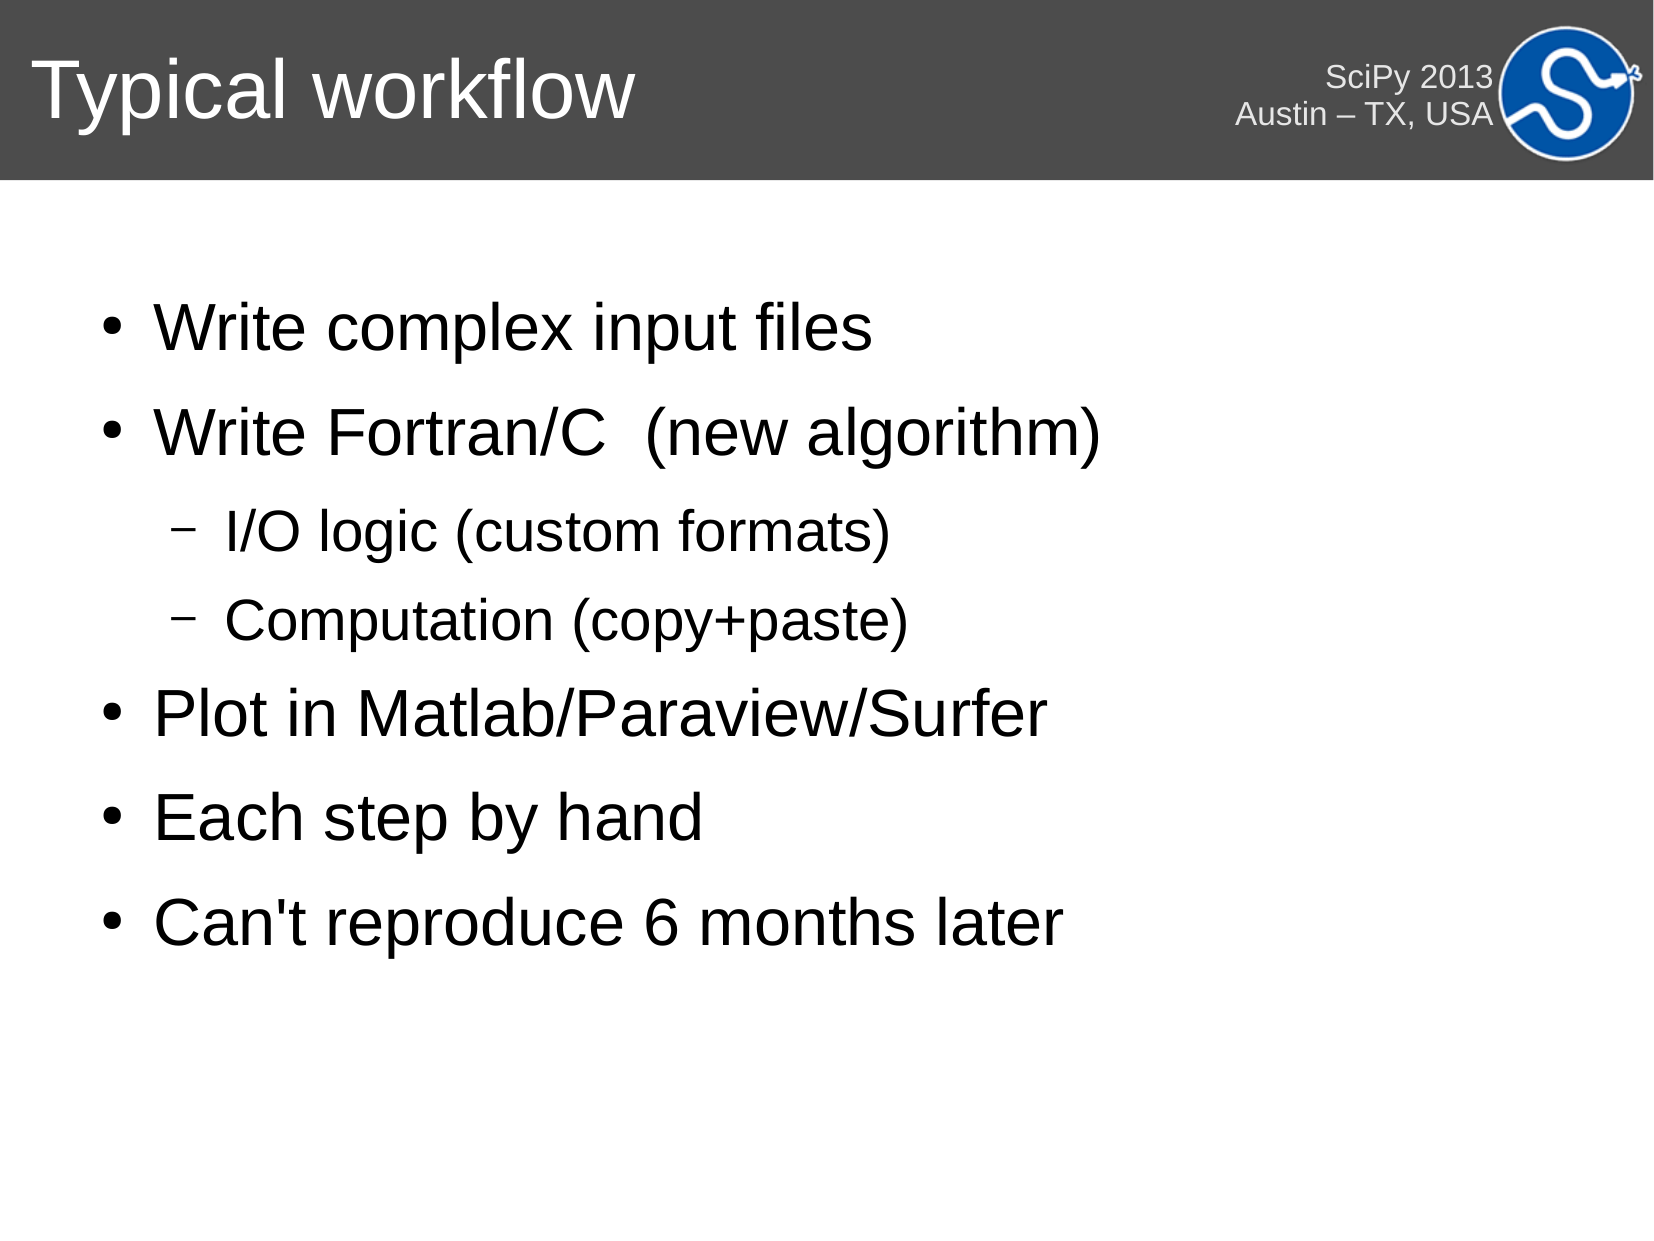

# Typical workflow
Write complex input files
Write Fortran/C (new algorithm)
I/O logic (custom formats)
Computation (copy+paste)
Plot in Matlab/Paraview/Surfer
Each step by hand
Can't reproduce 6 months later